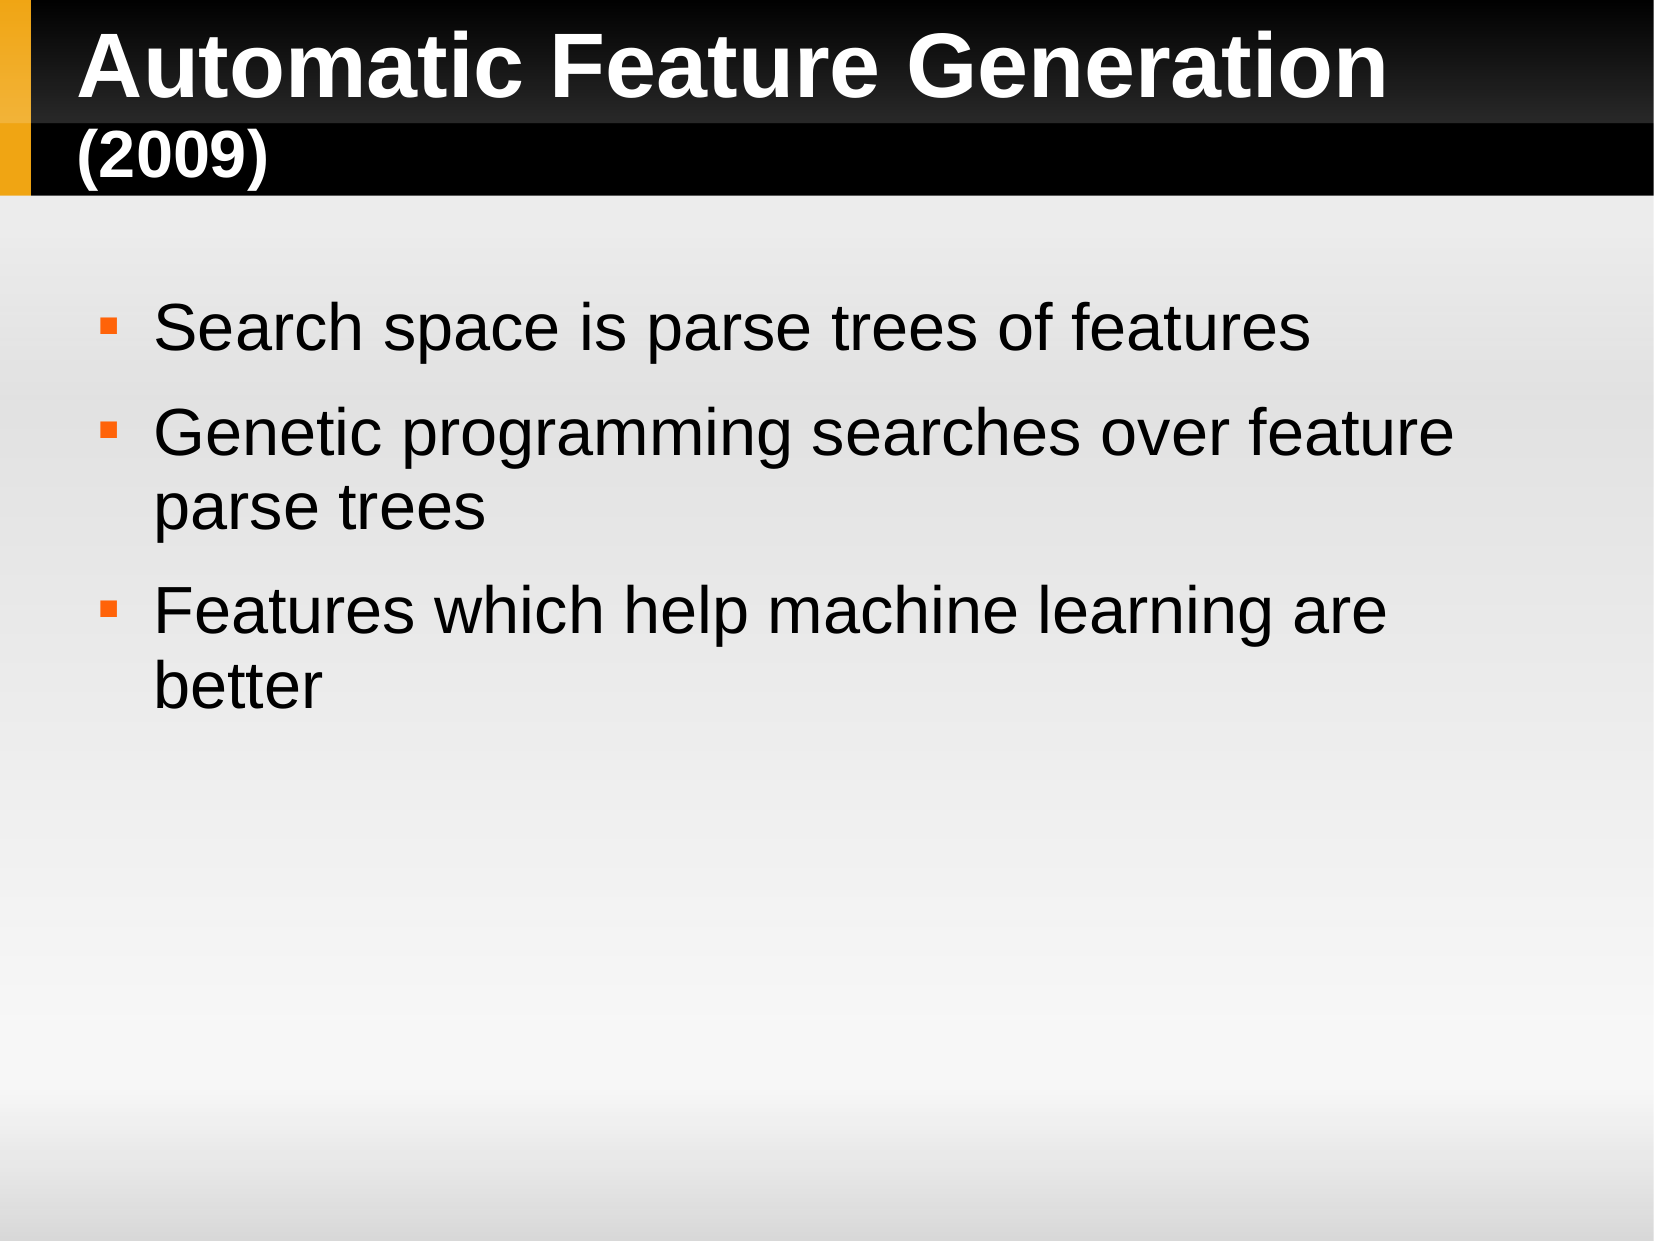

# Automatic Feature Generation (2009)
Search space is parse trees of features
Genetic programming searches over feature parse trees
Features which help machine learning are better